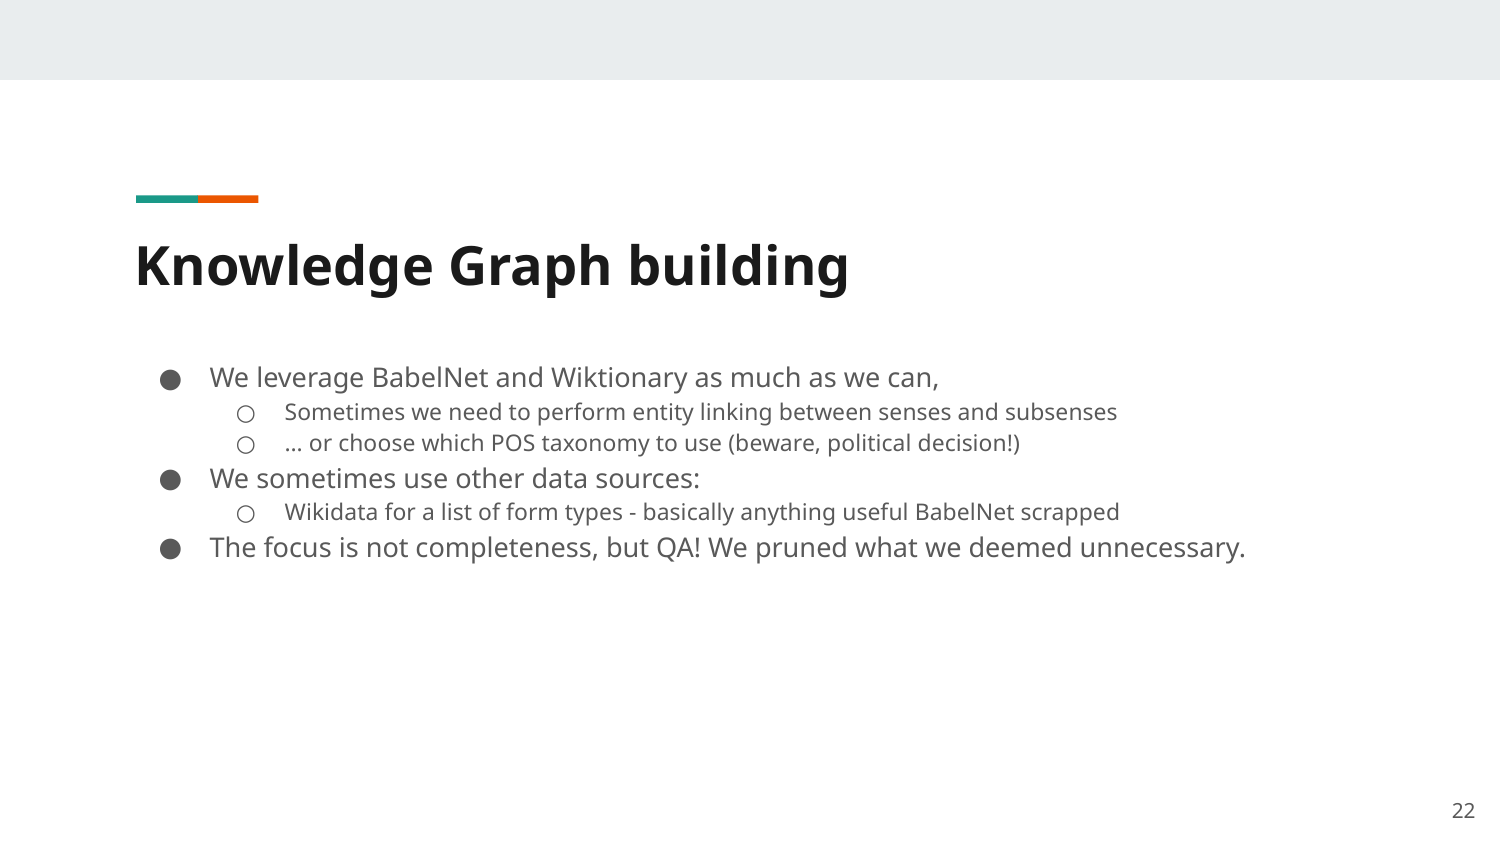

# Knowledge Graph building
We leverage BabelNet and Wiktionary as much as we can,
Sometimes we need to perform entity linking between senses and subsenses
… or choose which POS taxonomy to use (beware, political decision!)
We sometimes use other data sources:
Wikidata for a list of form types - basically anything useful BabelNet scrapped
The focus is not completeness, but QA! We pruned what we deemed unnecessary.